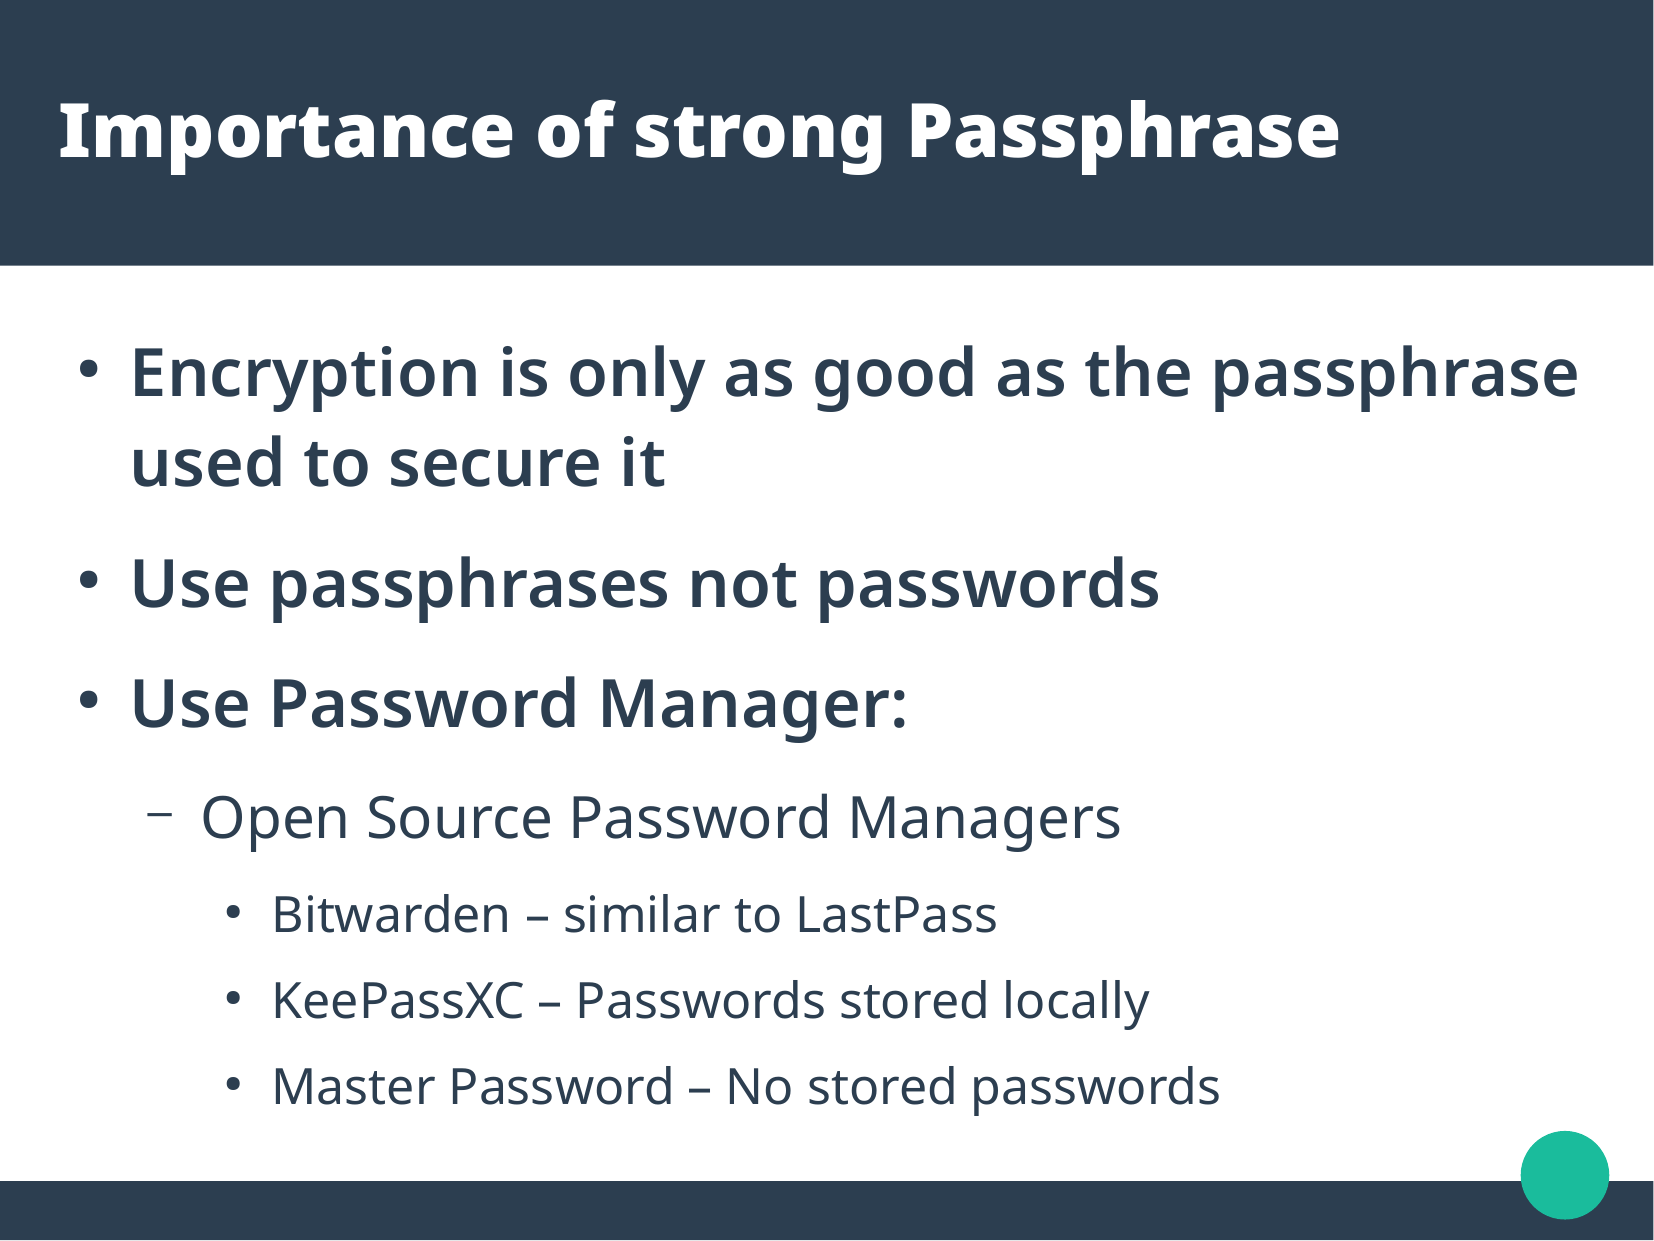

# Importance of strong Passphrase
Encryption is only as good as the passphrase used to secure it
Use passphrases not passwords
Use Password Manager:
Open Source Password Managers
Bitwarden – similar to LastPass
KeePassXC – Passwords stored locally
Master Password – No stored passwords